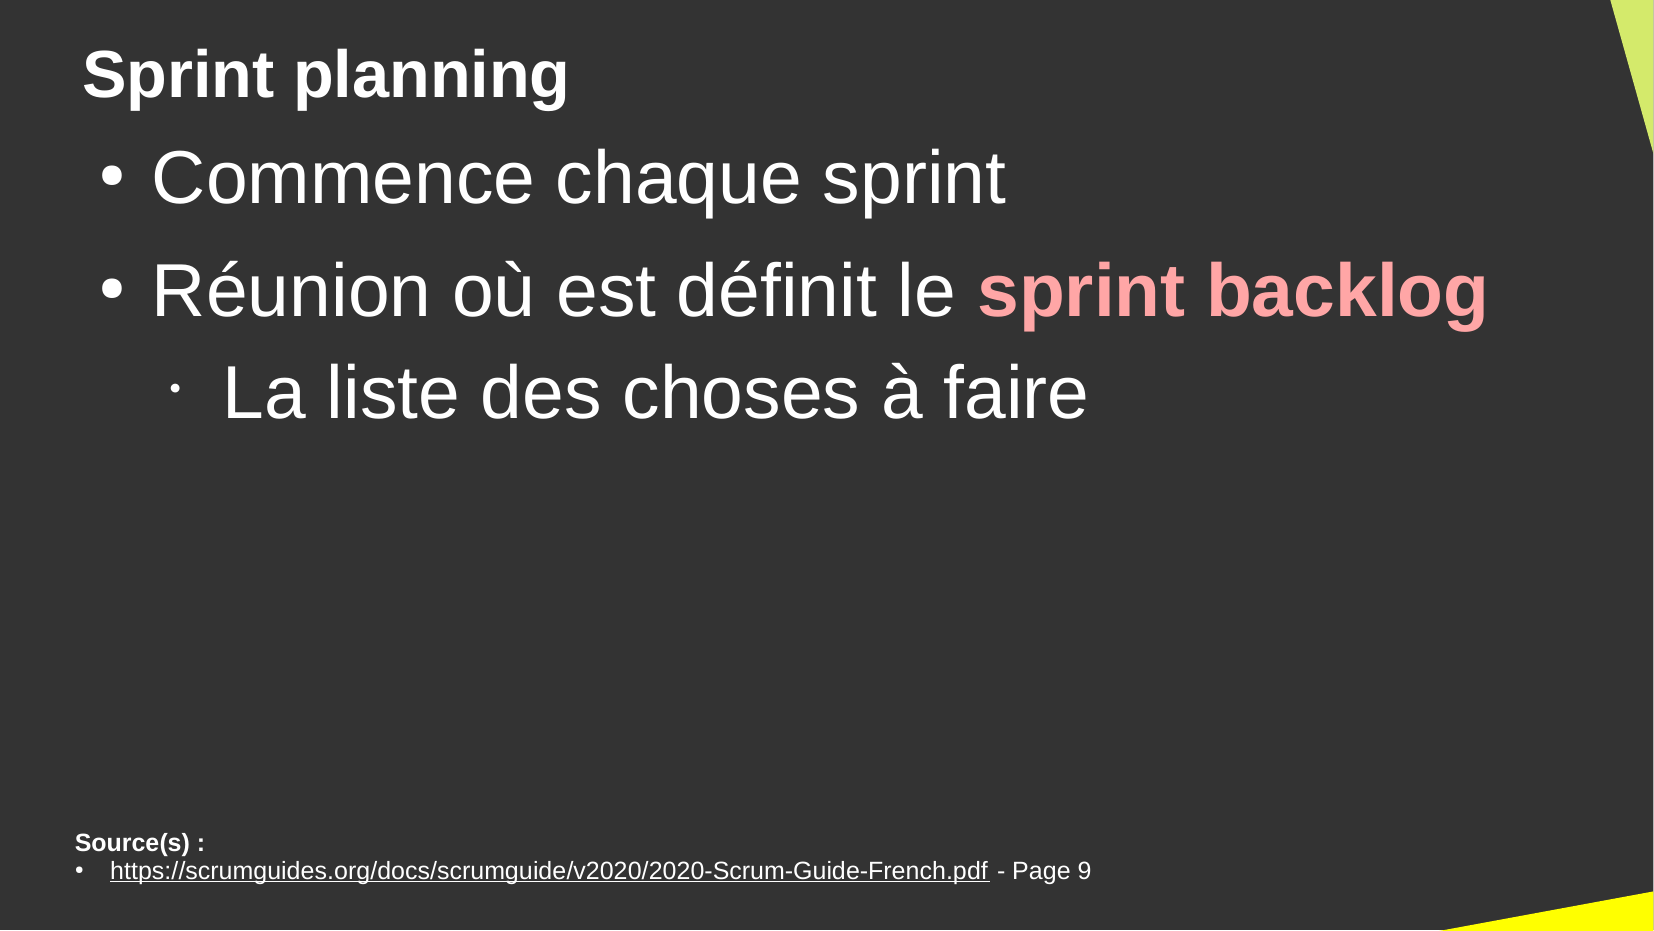

# Sprint planning
Commence chaque sprint
Réunion où est définit le sprint backlog
La liste des choses à faire
Source(s) :
https://scrumguides.org/docs/scrumguide/v2020/2020-Scrum-Guide-French.pdf - Page 9